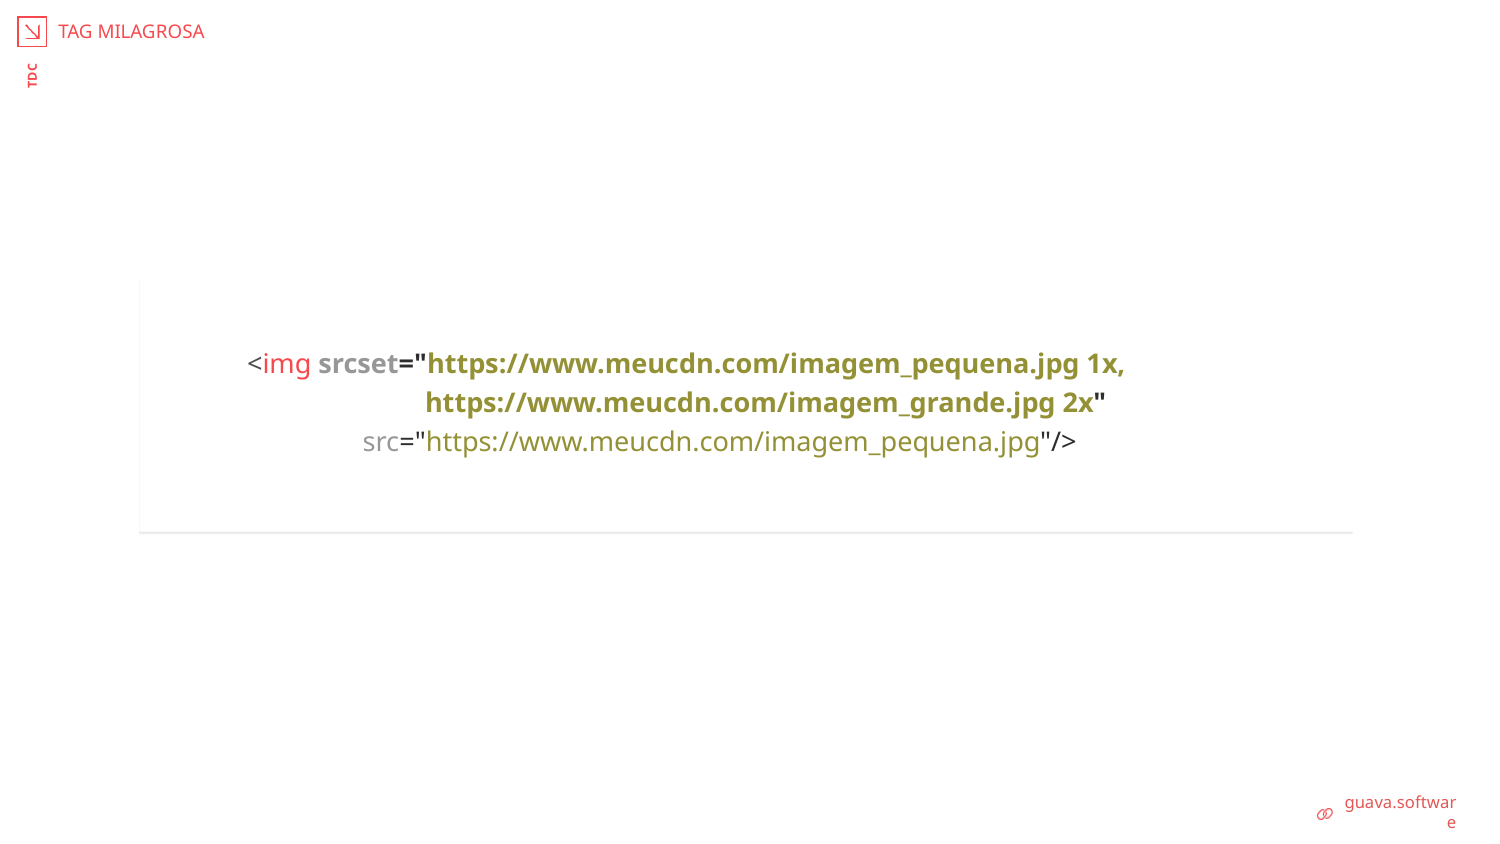

# TAG MILAGROSA
TDC
<img srcset="https://www.meucdn.com/imagem_pequena.jpg 1x,
        https://www.meucdn.com/imagem_grande.jpg 2x"
         src="https://www.meucdn.com/imagem_pequena.jpg"/>